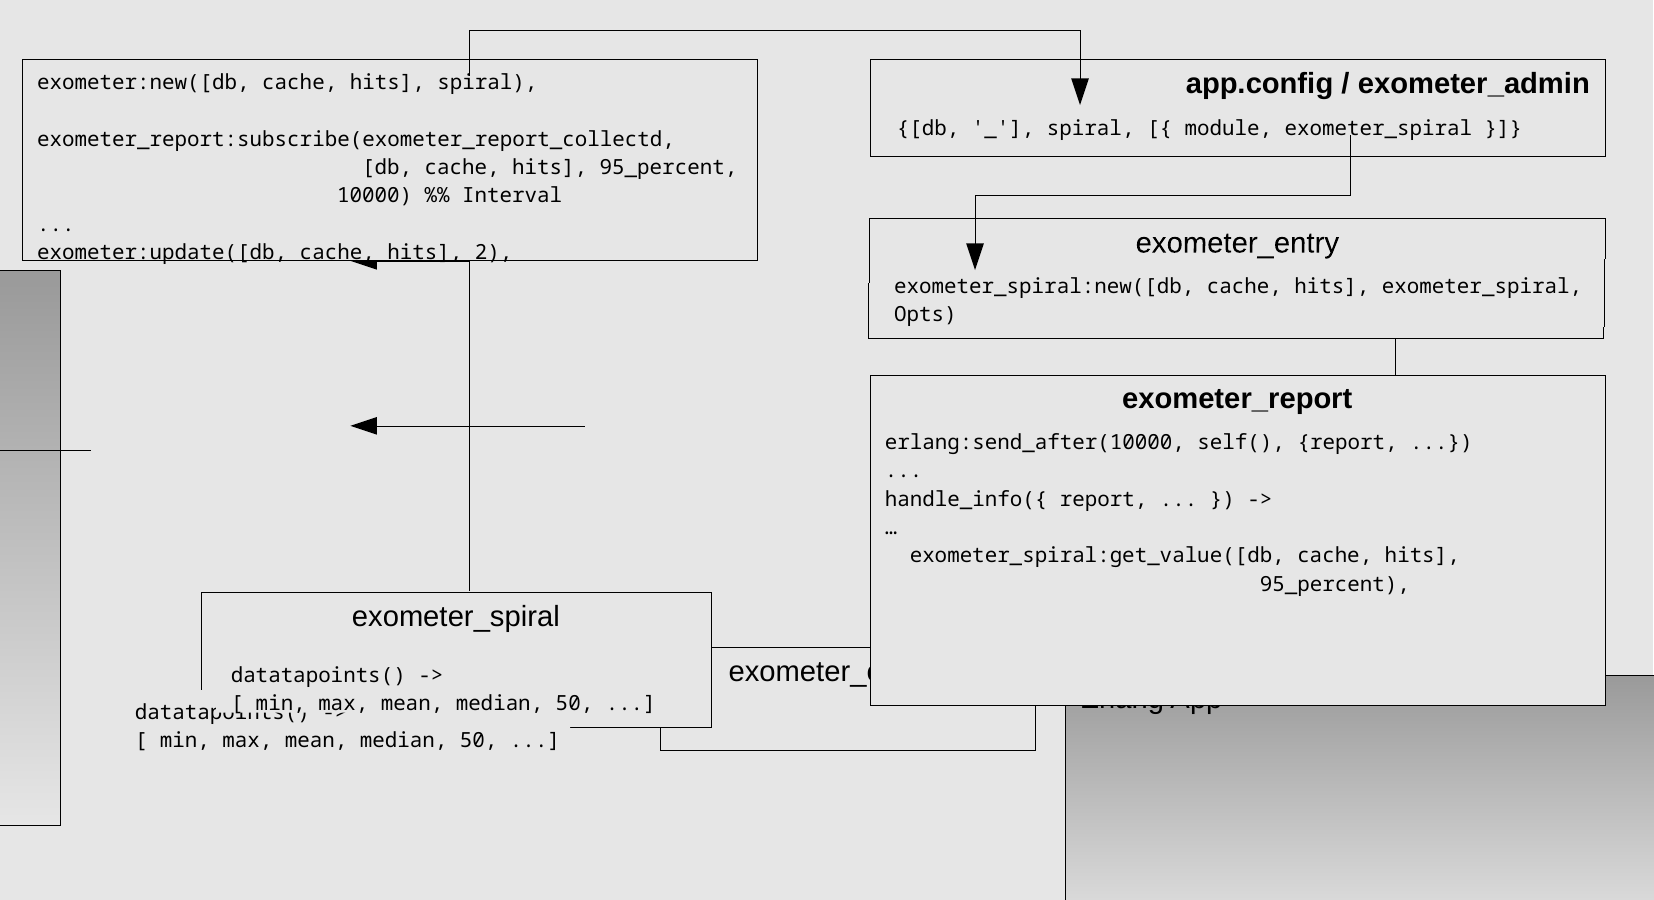

exometer:new([db, cache, hits], spiral),
exometer_report:subscribe(exometer_report_collectd,
				 [db, cache, hits], 95_percent,
				10000) %% Interval
...
exometer:update([db, cache, hits], 2),
app.config / exometer_admin
{[db, '_'], spiral, [{ module, exometer_spiral }]}
exometer_entry
exometer_spiral:new([db, cache, hits], exometer_spiral,
Opts)
Exometer
exometer_report
erlang:send_after(10000, self(), {report, ...})
...
handle_info({ report, ... }) ->
…
 exometer_spiral:get_value([db, cache, hits],
					95_percent),
exometer_spiral
exometer_collectd
datatapoints() ->
[ min, max, mean, median, 50, ...]
Erlang App
datatapoints() ->
[ min, max, mean, median, 50, ...]